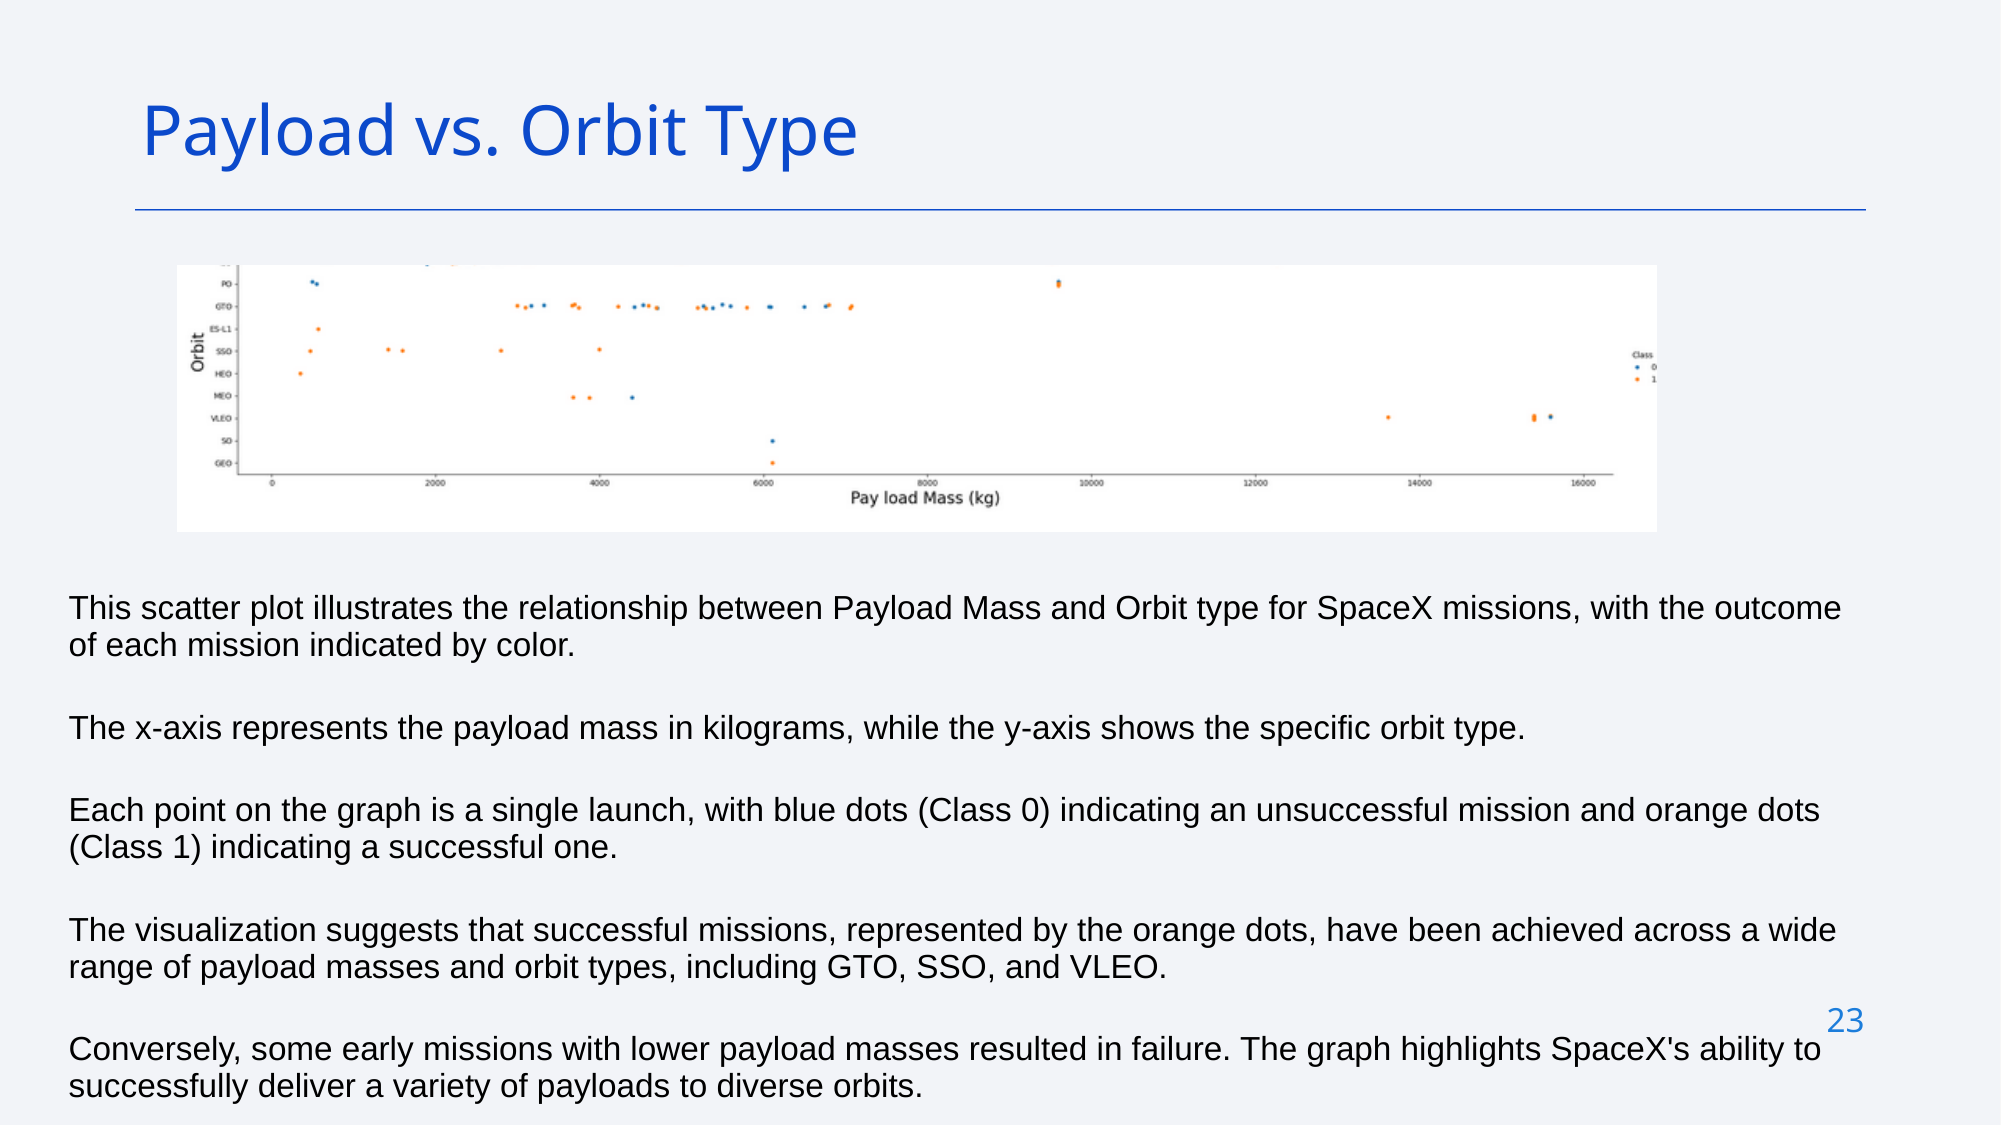

Payload vs. Orbit Type
This scatter plot illustrates the relationship between Payload Mass and Orbit type for SpaceX missions, with the outcome of each mission indicated by color.
The x-axis represents the payload mass in kilograms, while the y-axis shows the specific orbit type.
Each point on the graph is a single launch, with blue dots (Class 0) indicating an unsuccessful mission and orange dots (Class 1) indicating a successful one.
The visualization suggests that successful missions, represented by the orange dots, have been achieved across a wide range of payload masses and orbit types, including GTO, SSO, and VLEO.
Conversely, some early missions with lower payload masses resulted in failure. The graph highlights SpaceX's ability to successfully deliver a variety of payloads to diverse orbits.
23